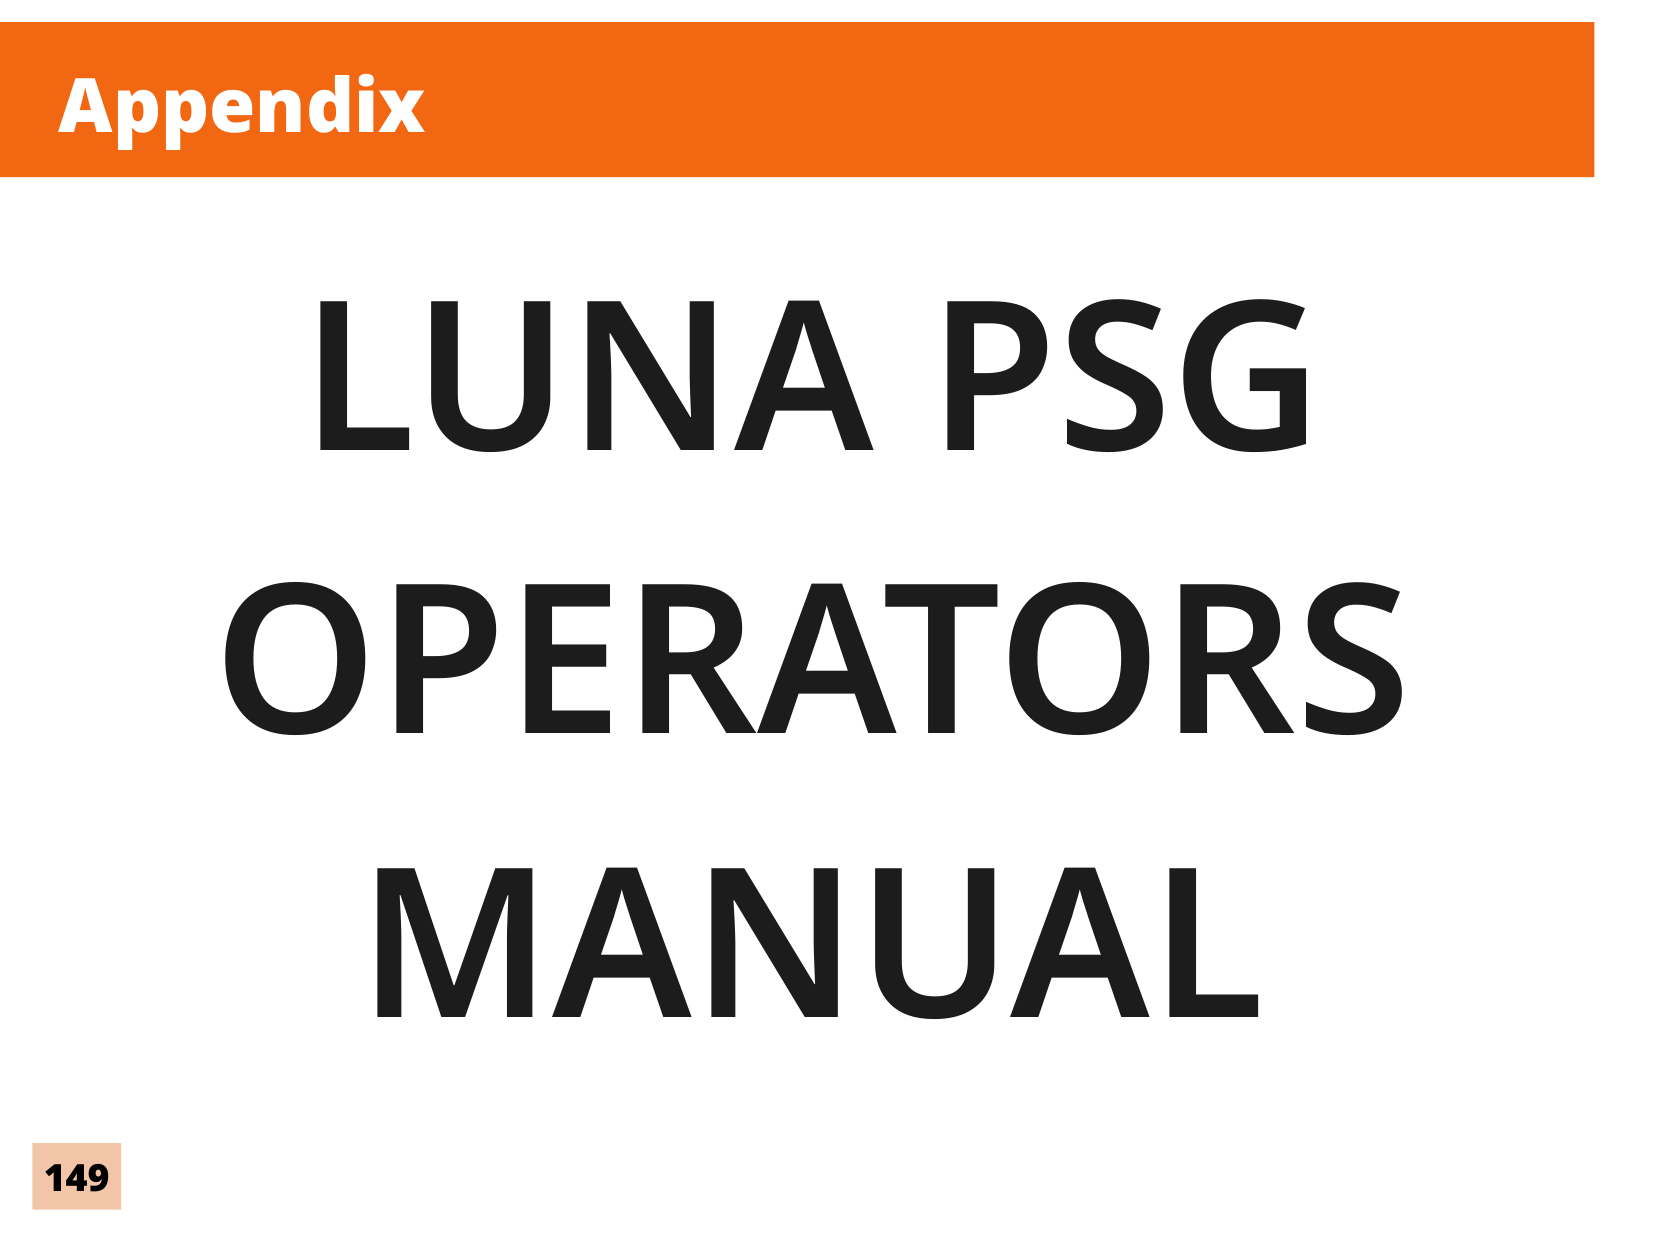

# Appendix
LUNA PSG OPERATORS MANUAL
149